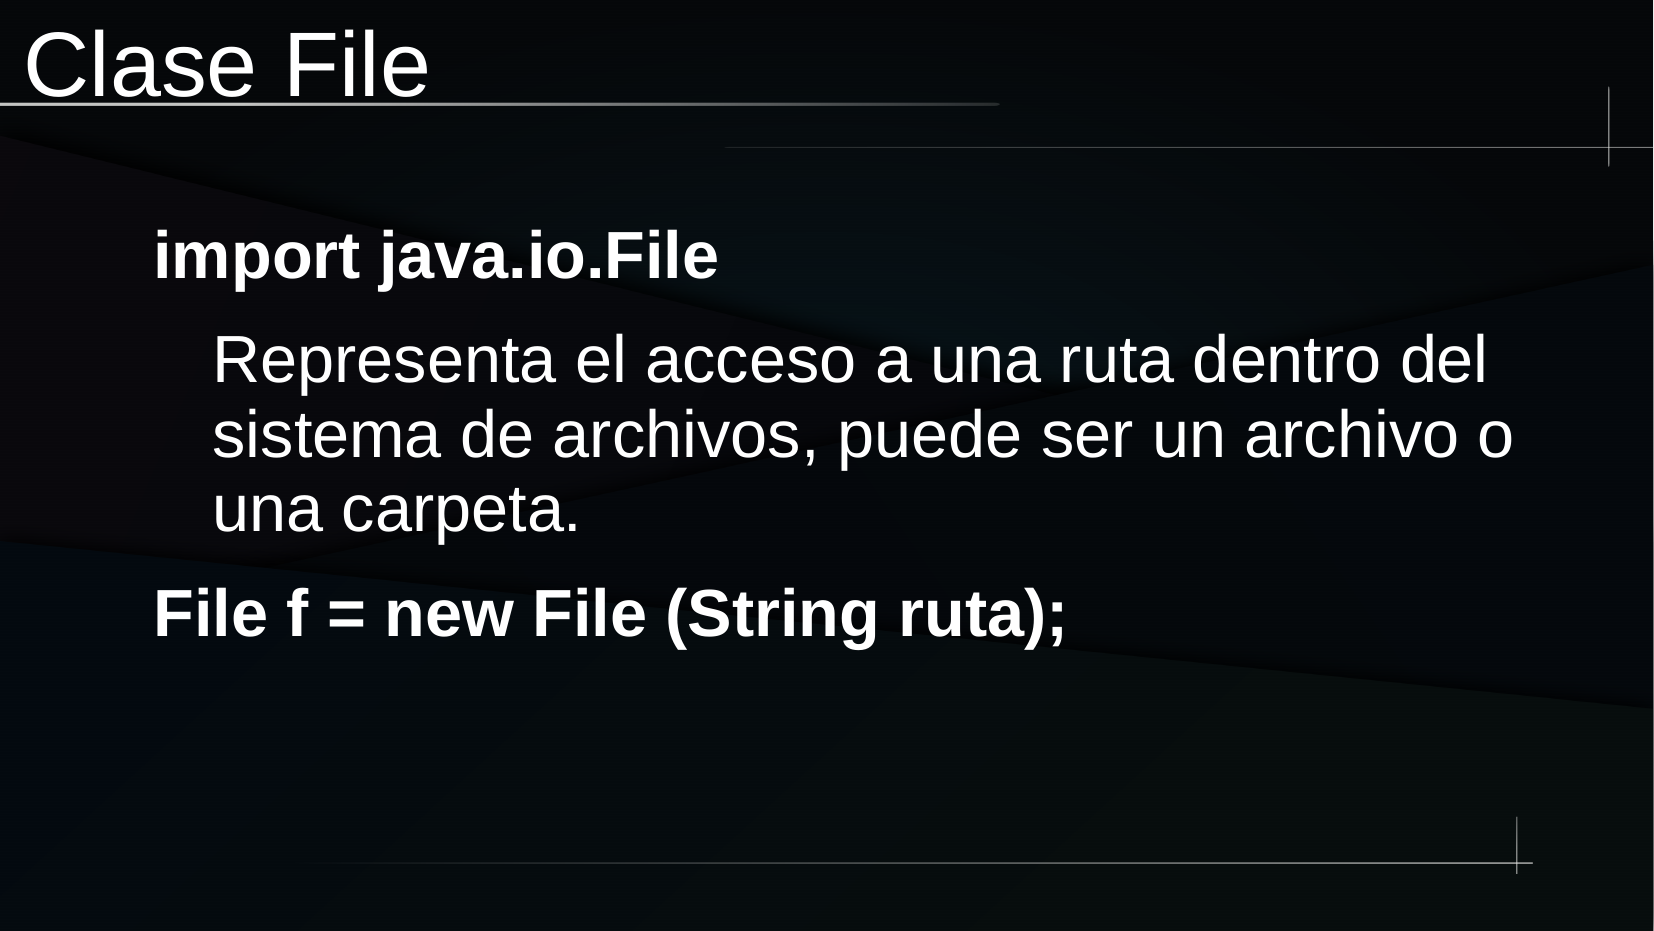

# Clase File
import java.io.File
Representa el acceso a una ruta dentro del sistema de archivos, puede ser un archivo o una carpeta.
File f = new File (String ruta);